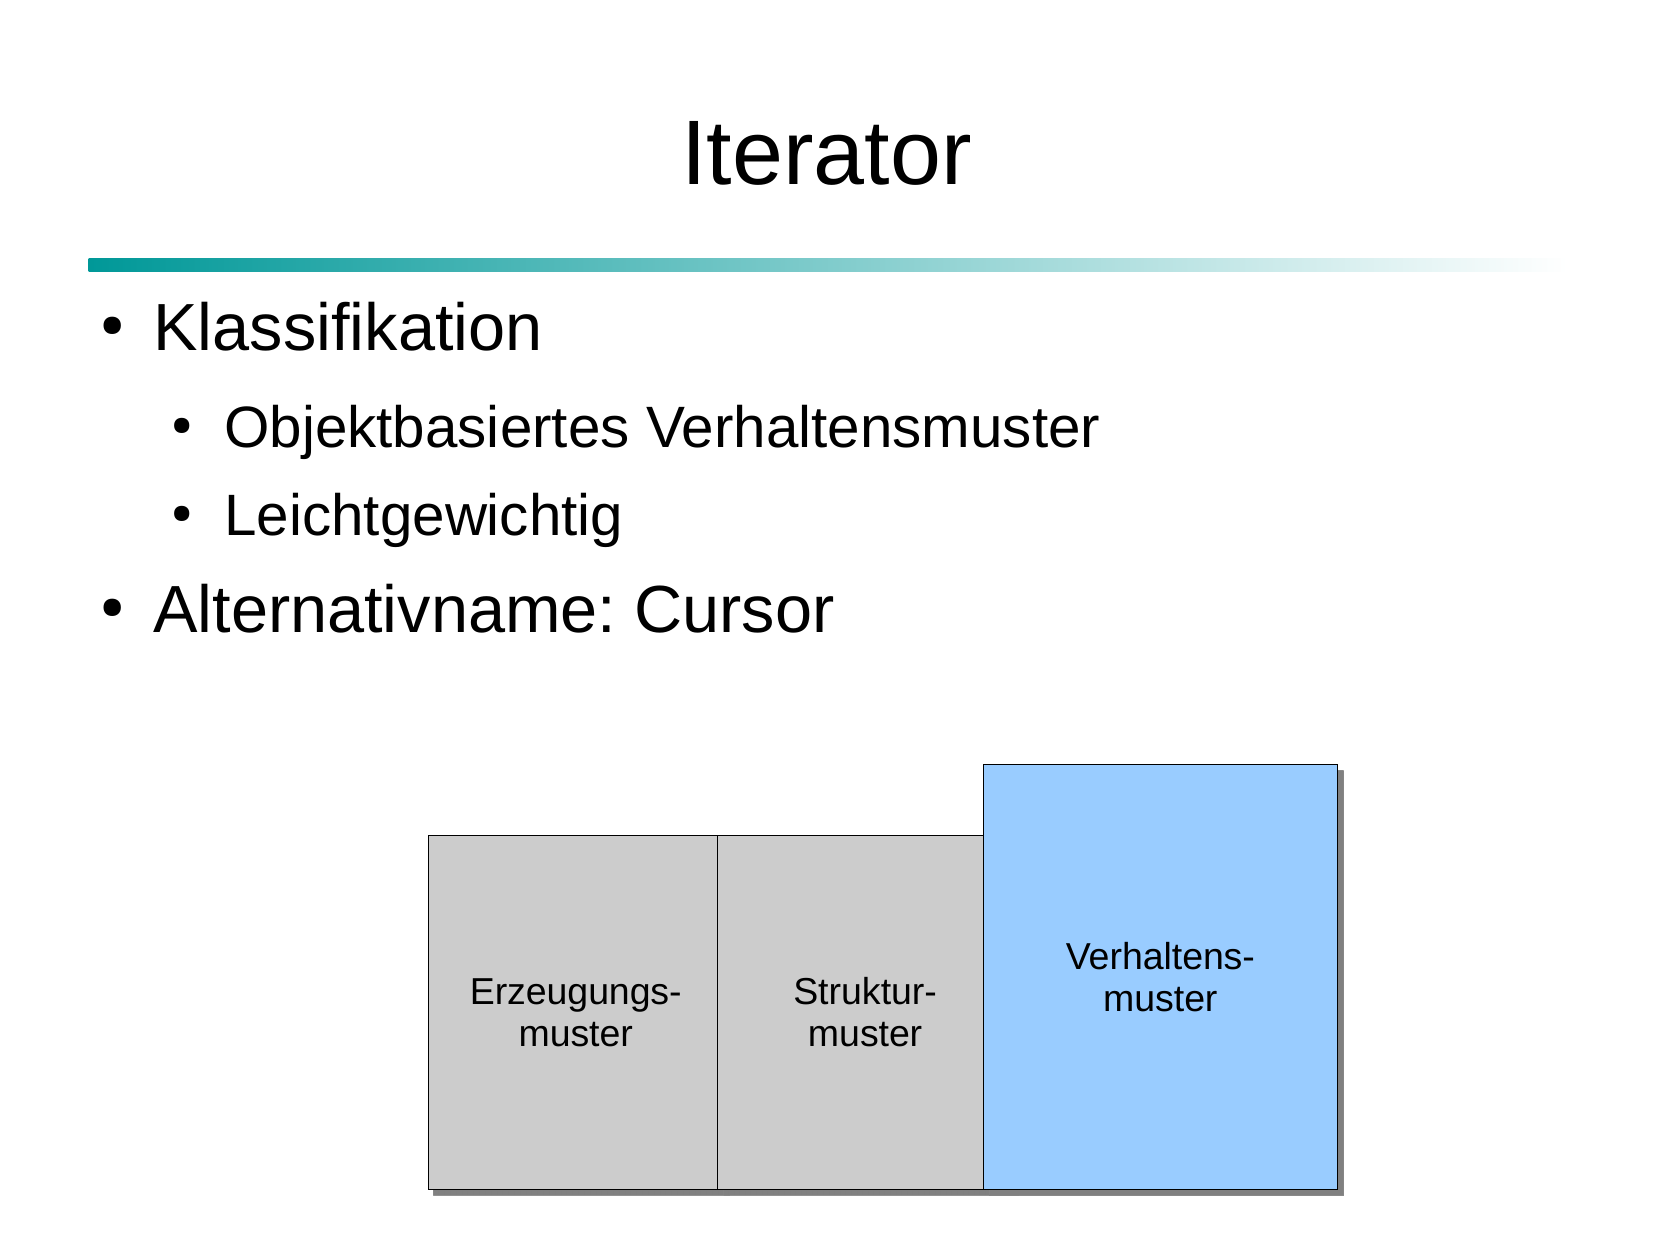

# Iterator
Klassifikation
Objektbasiertes Verhaltensmuster
Leichtgewichtig
Alternativname: Cursor
Verhaltens-
muster
Erzeugungs-
muster
Struktur-
muster